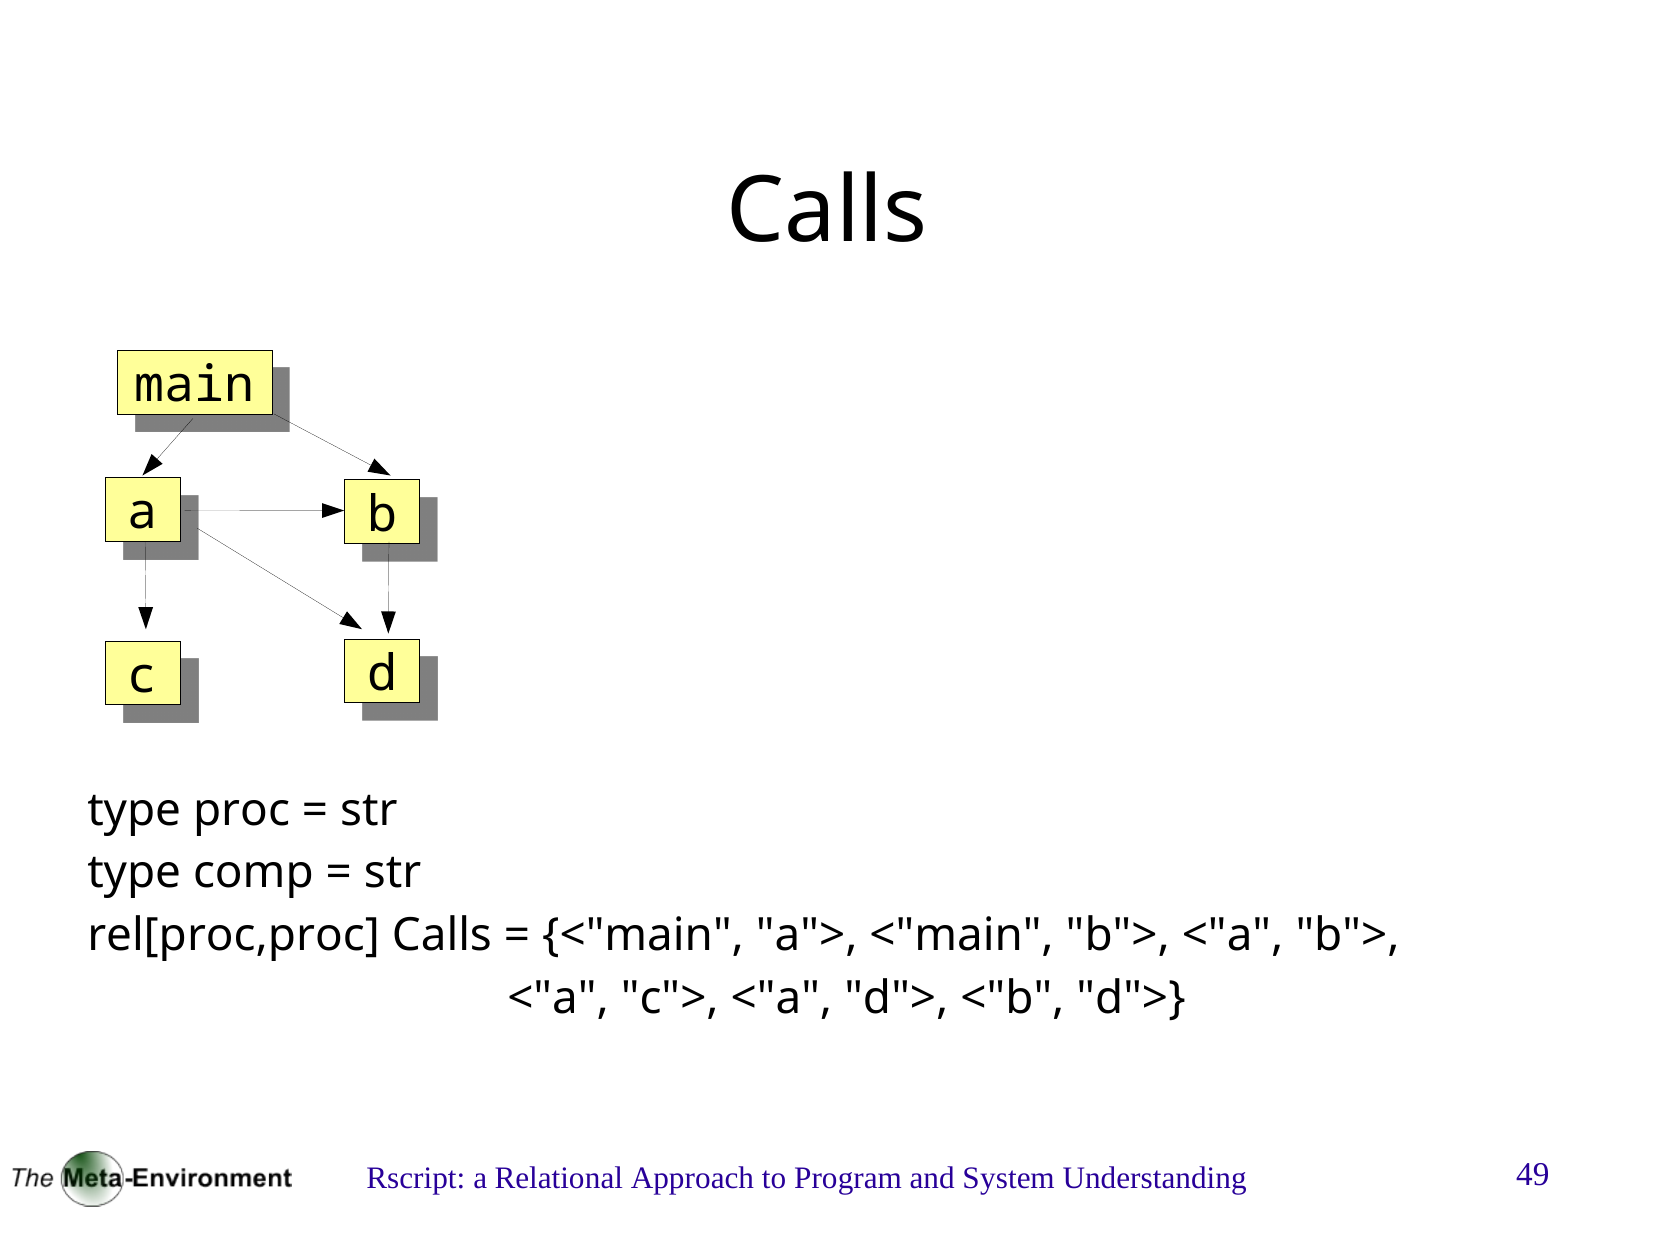

# Calls
main
a
b
d
c
type proc = str
type comp = str
rel[proc,proc] Calls = {<"main", "a">, <"main", "b">, <"a", "b">,
 <"a", "c">, <"a", "d">, <"b", "d">}